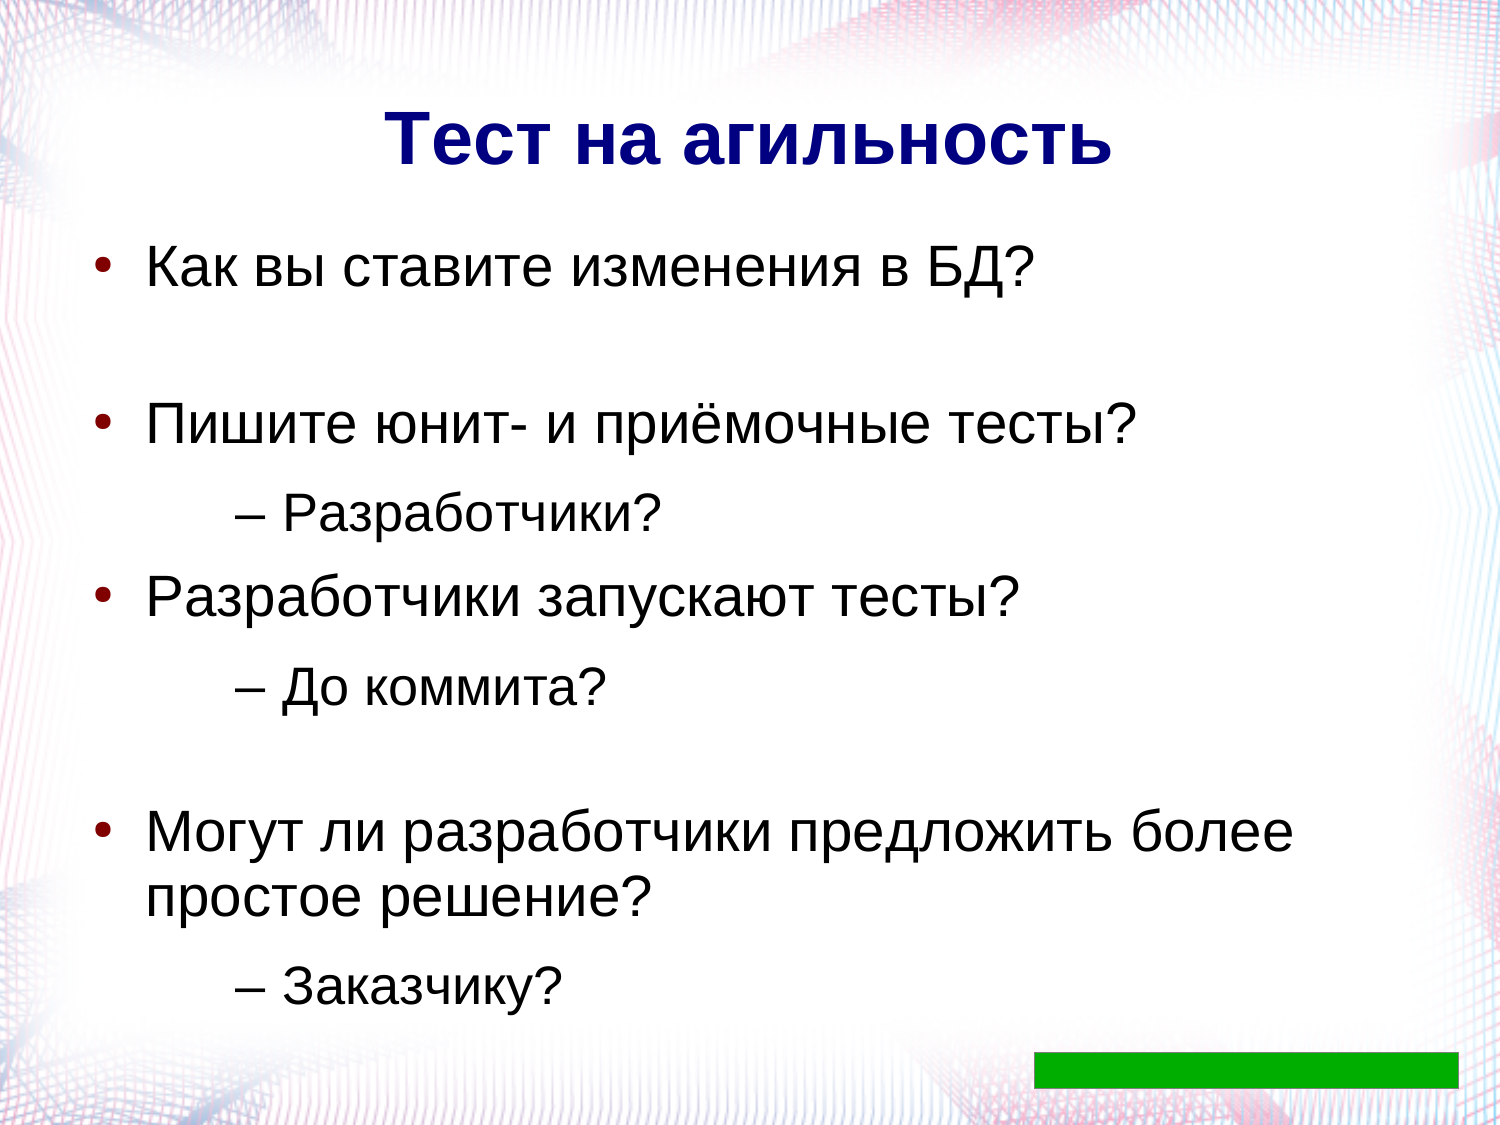

# Тест на агильность
Как вы ставите изменения в БД?
Пишите юнит- и приёмочные тесты?
Разработчики?
Разработчики запускают тесты?
До коммита?
Могут ли разработчики предложить более простое решение?
Заказчику?